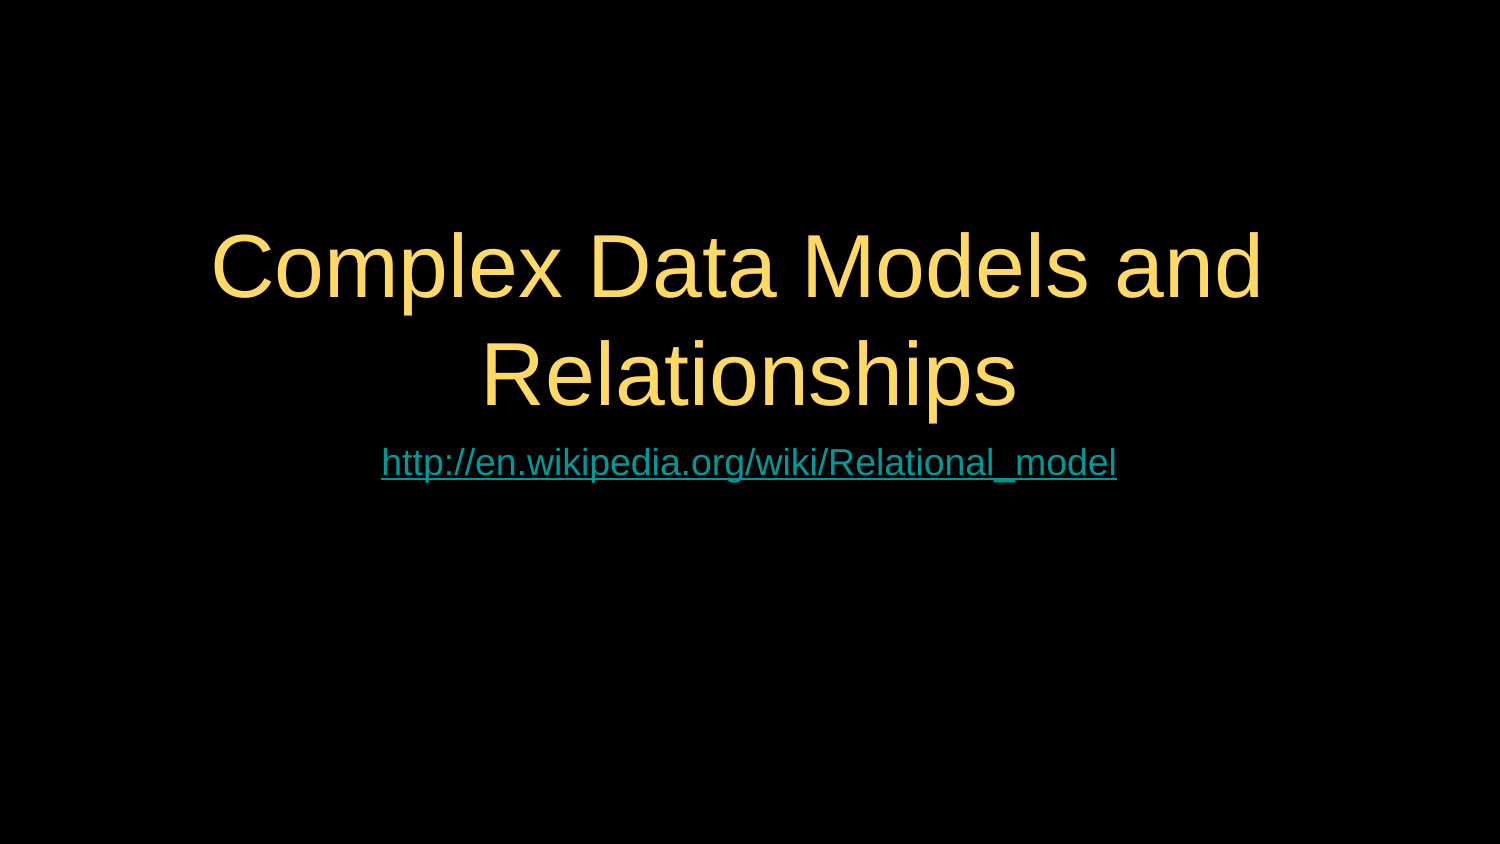

# Complex Data Models and Relationships
http://en.wikipedia.org/wiki/Relational_model